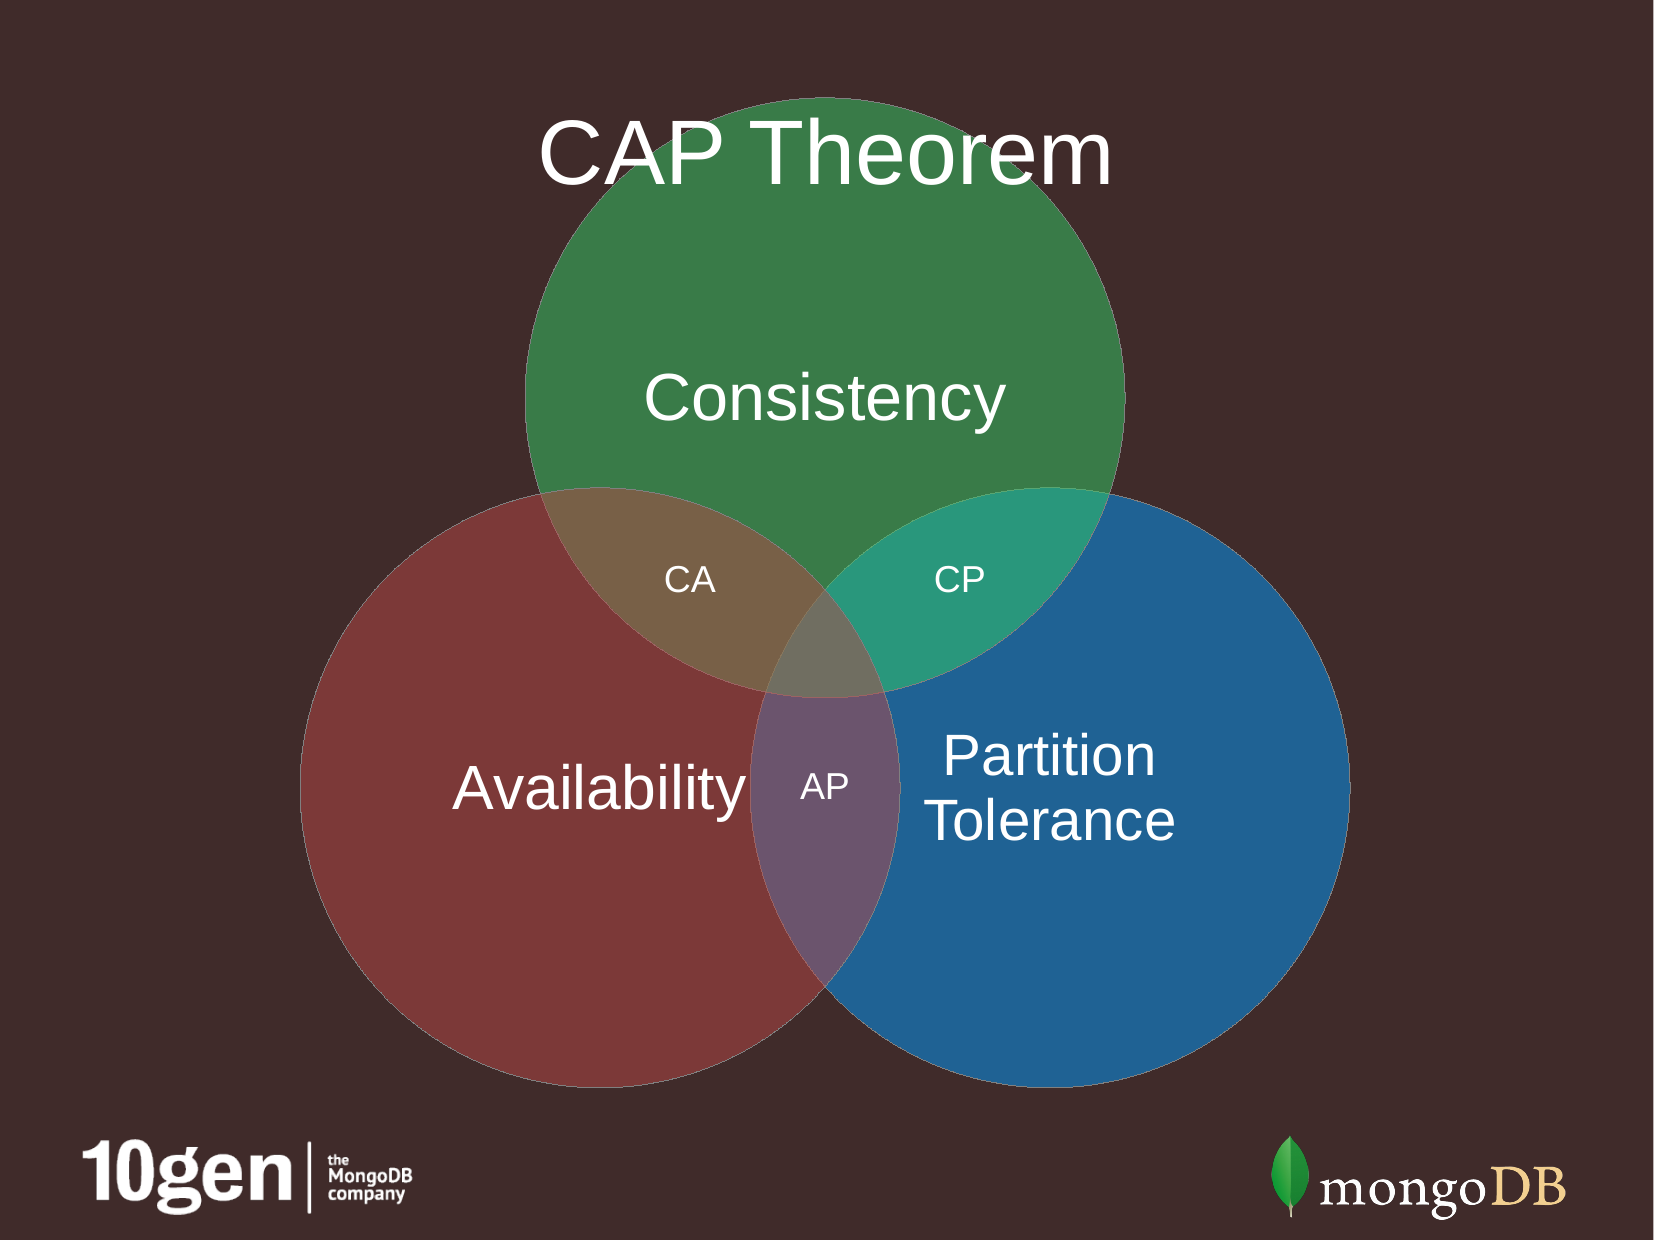

# CAP Theorem
Consistency
Availability
Partition
Tolerance
CA
CP
AP